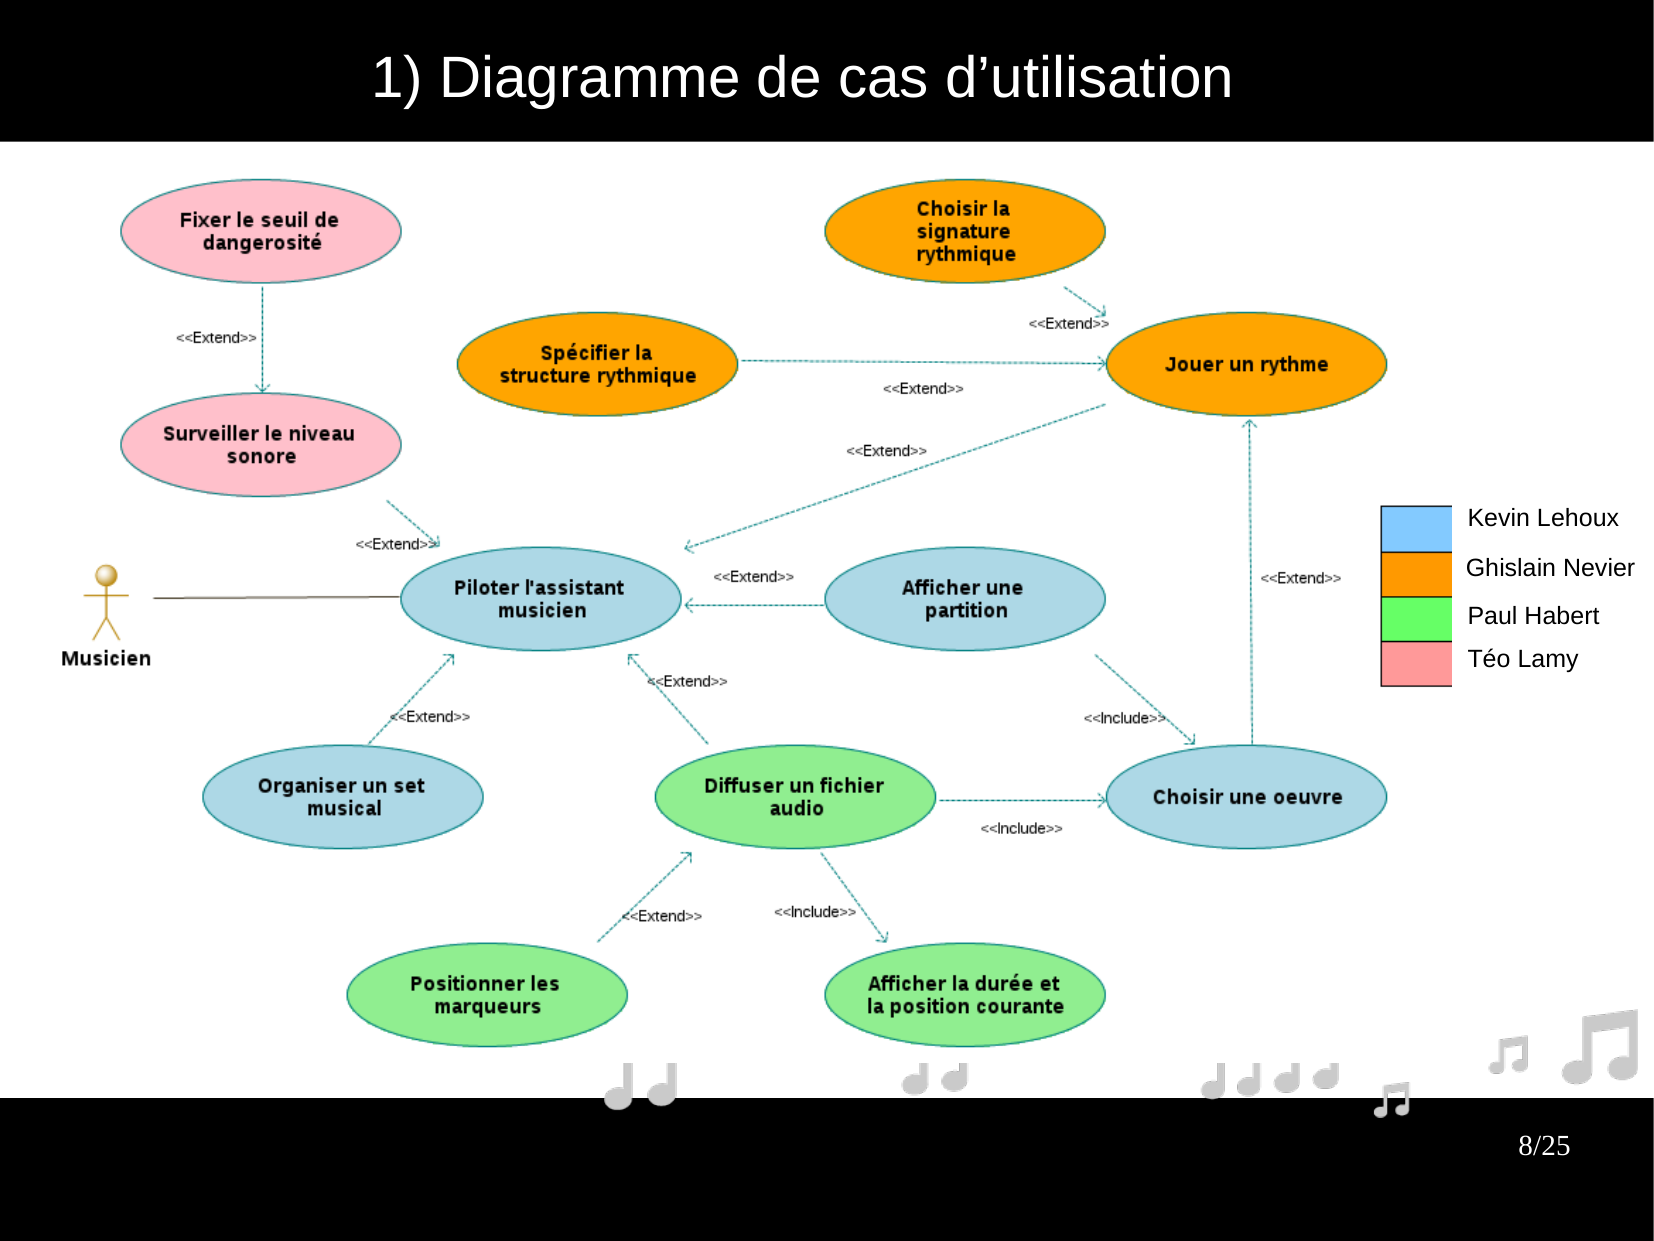

# 1) Diagramme de cas d’utilisation
Kevin Lehoux
Ghislain Nevier
Paul Habert
Téo Lamy
8